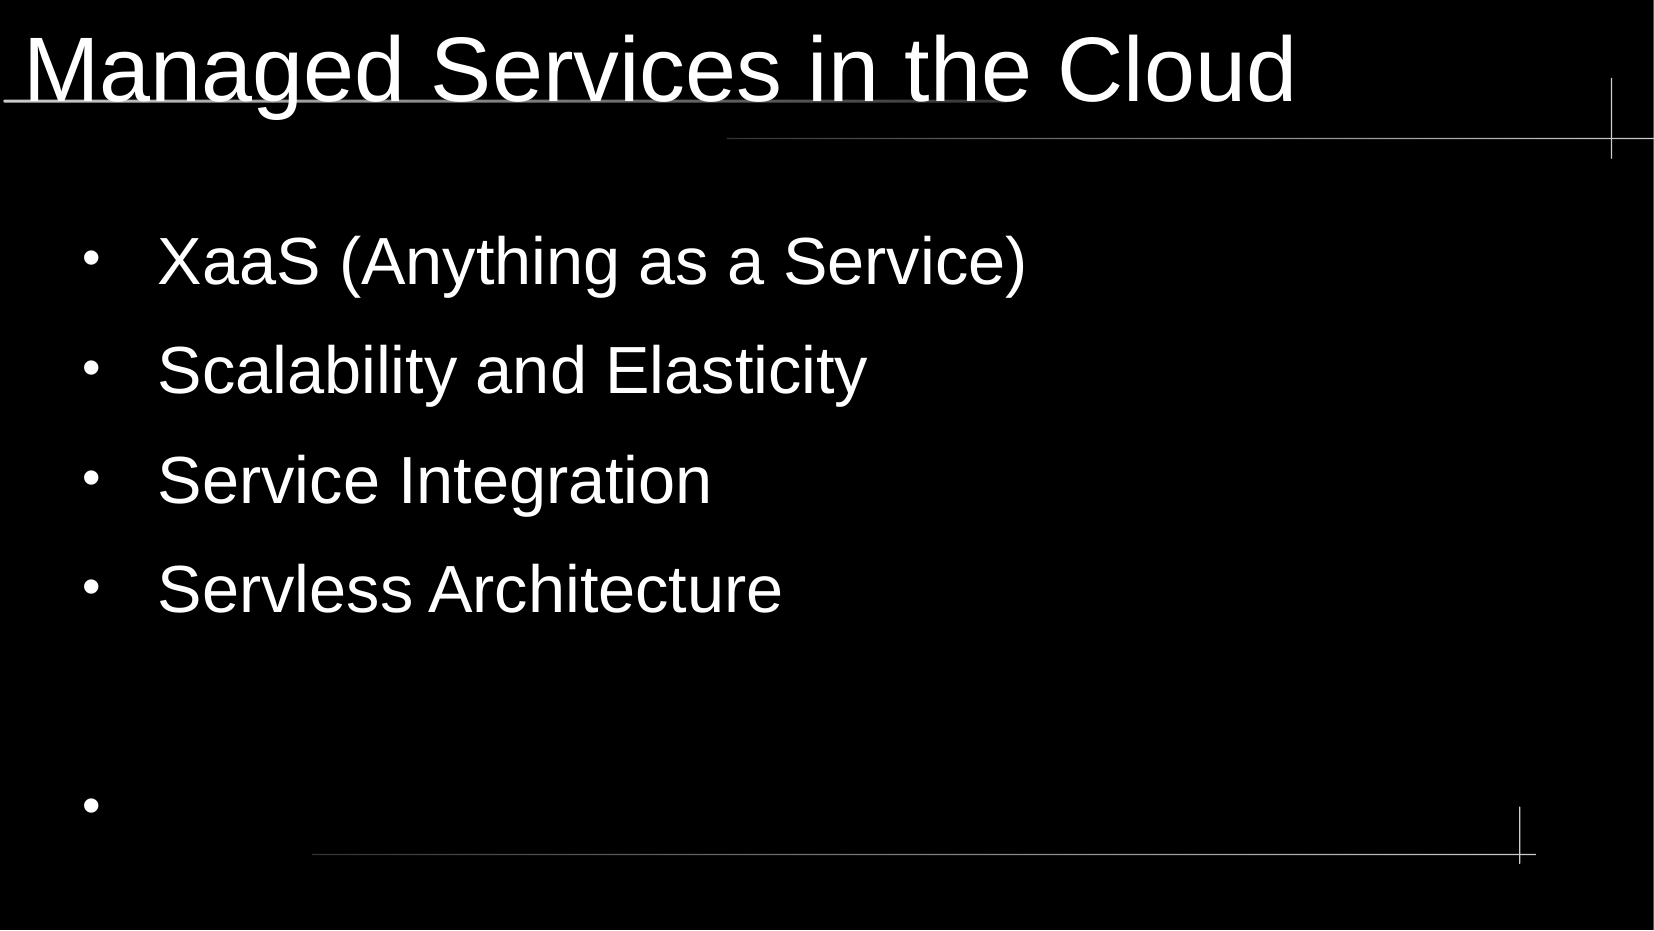

# Managed Services in the Cloud
XaaS (Anything as a Service)
Scalability and Elasticity
Service Integration
Servless Architecture